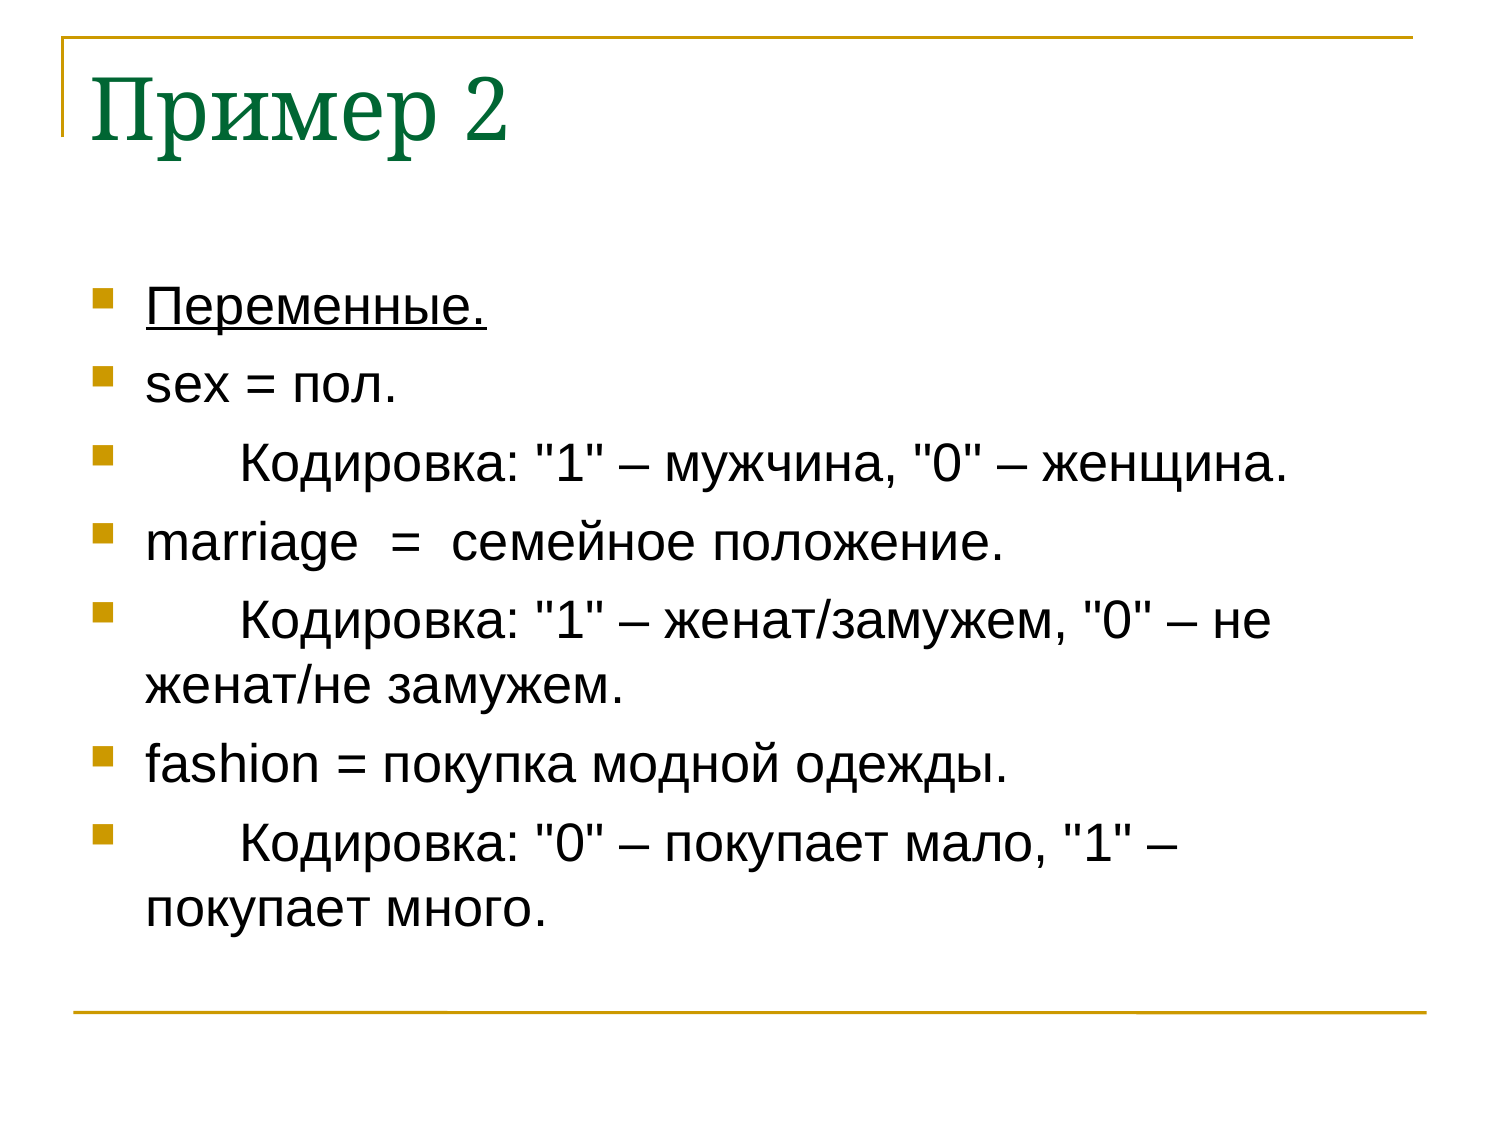

# Пример 2
Переменные.
sex = пол.
	Кодировка: "1" – мужчина, "0" – женщина.
marriage = семейное положение.
	Кодировка: "1" – женат/замужем, "0" – не женат/не замужем.
fashion = покупка модной одежды.
	Кодировка: "0" – покупает мало, "1" – покупает много.